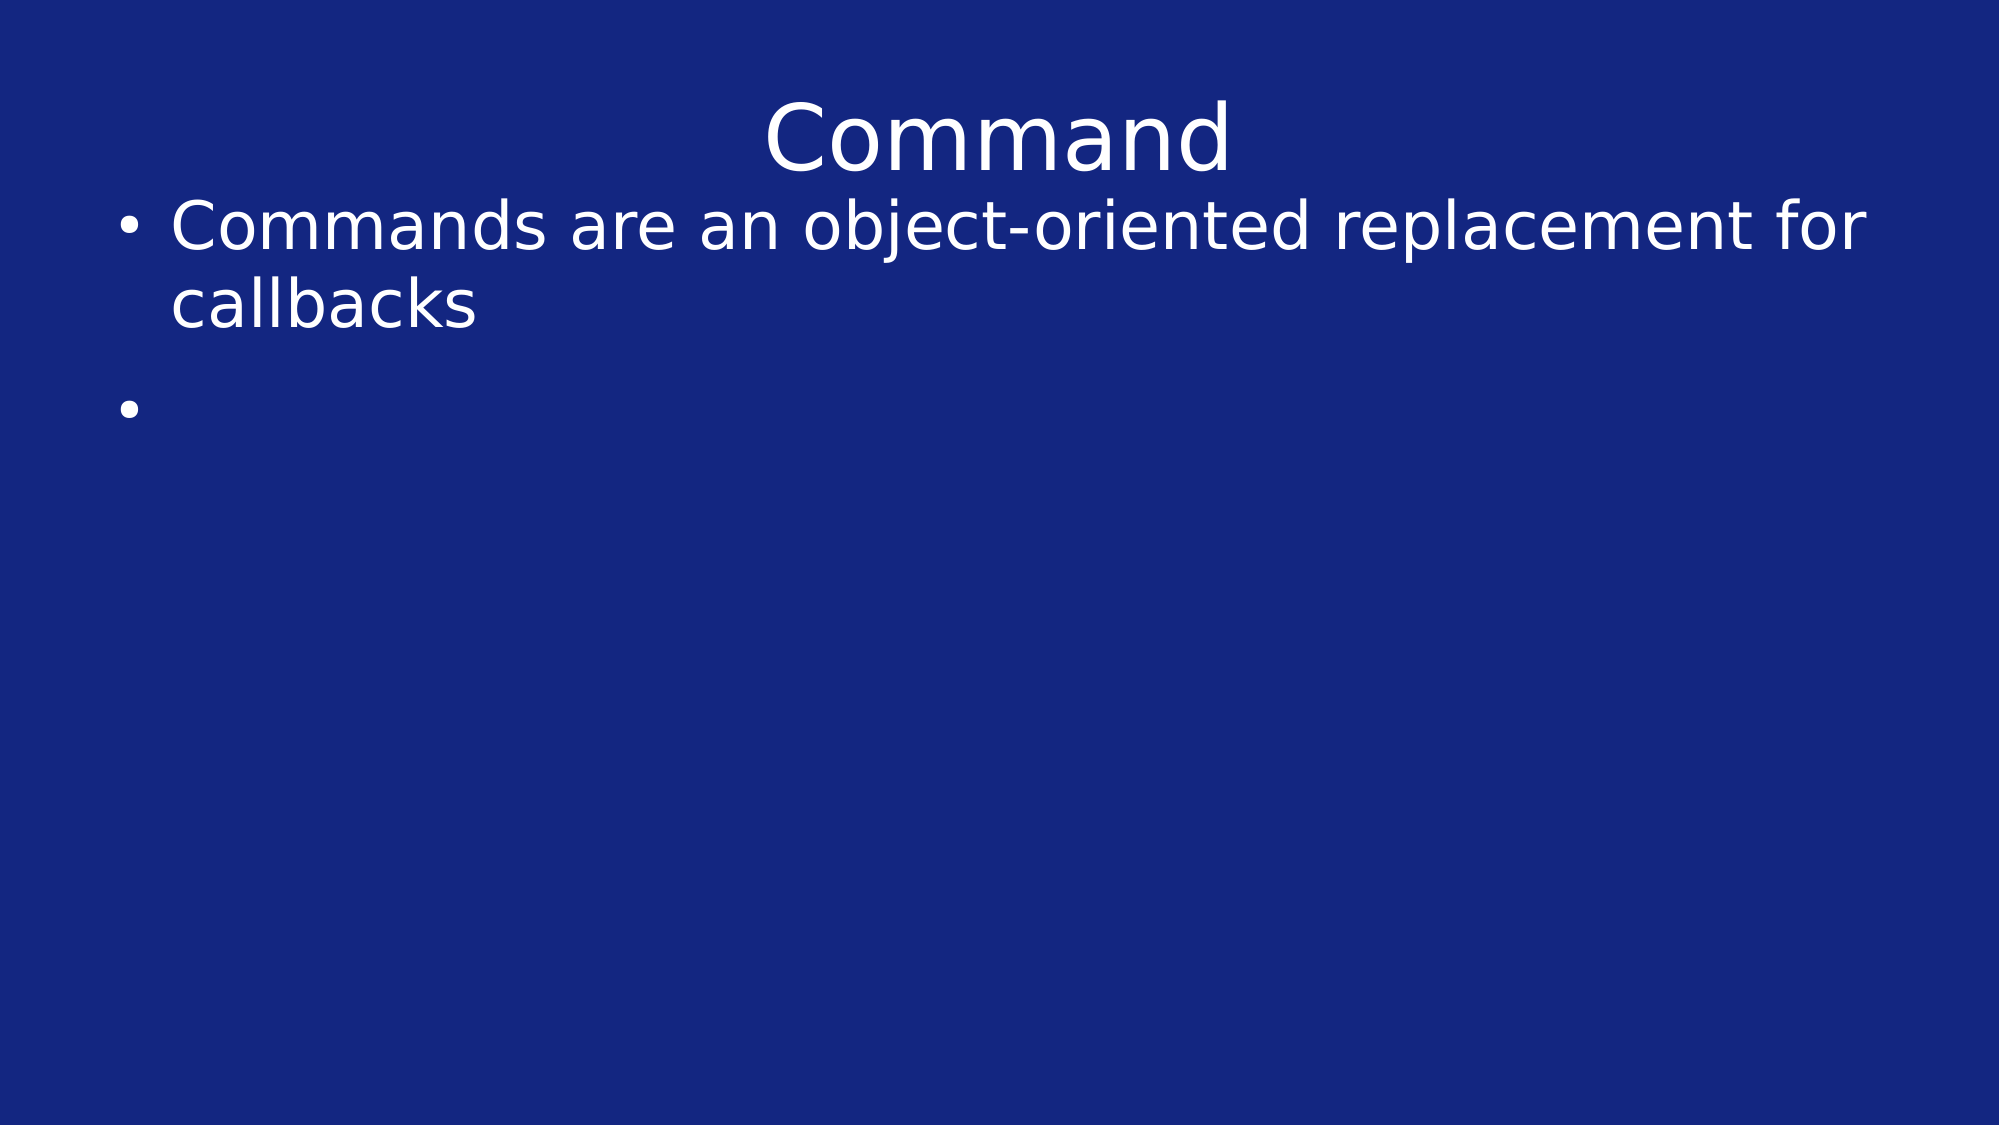

# Command
Commands are an object-oriented replacement for callbacks